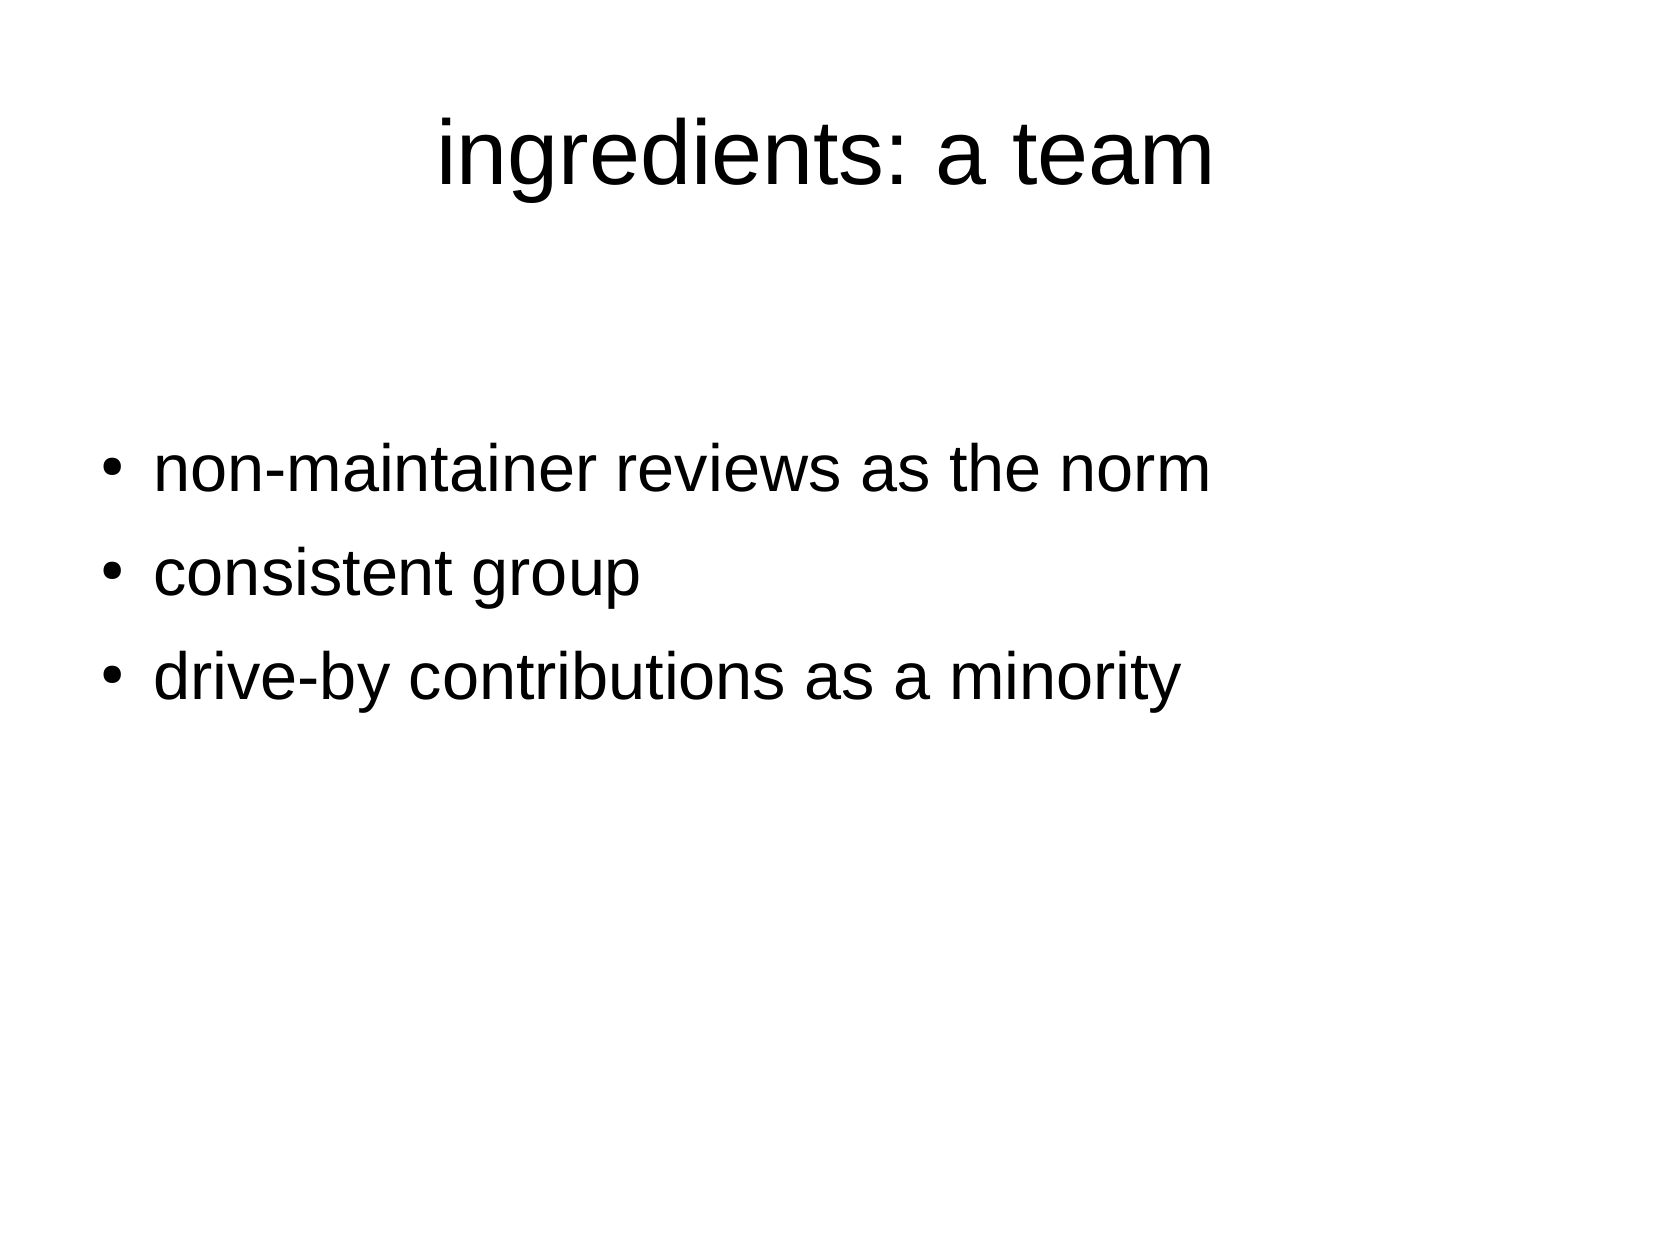

# ingredients: a team
non-maintainer reviews as the norm
consistent group
drive-by contributions as a minority